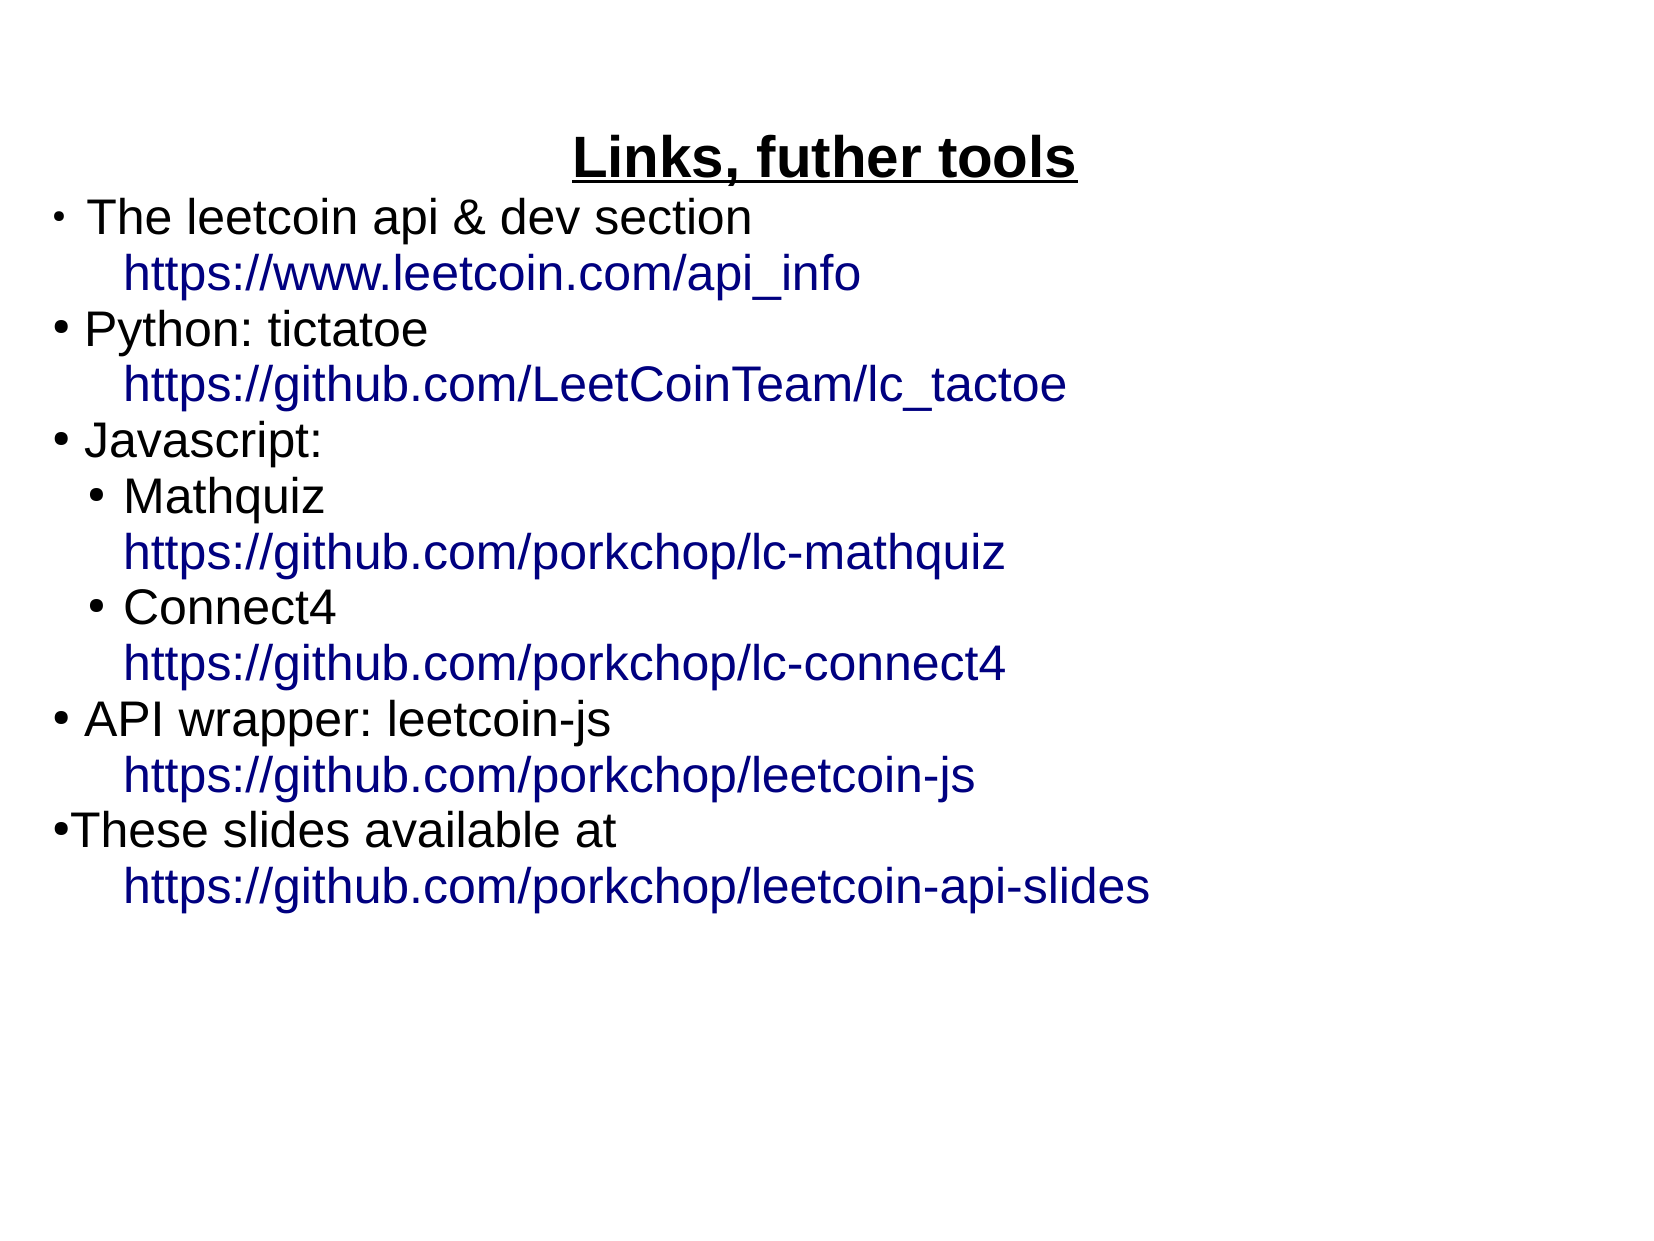

Links, futher tools
 The leetcoin api & dev section
https://www.leetcoin.com/api_info
 Python: tictatoe
https://github.com/LeetCoinTeam/lc_tactoe
 Javascript:
Mathquiz
https://github.com/porkchop/lc-mathquiz
Connect4
https://github.com/porkchop/lc-connect4
 API wrapper: leetcoin-js
https://github.com/porkchop/leetcoin-js
These slides available at
https://github.com/porkchop/leetcoin-api-slides